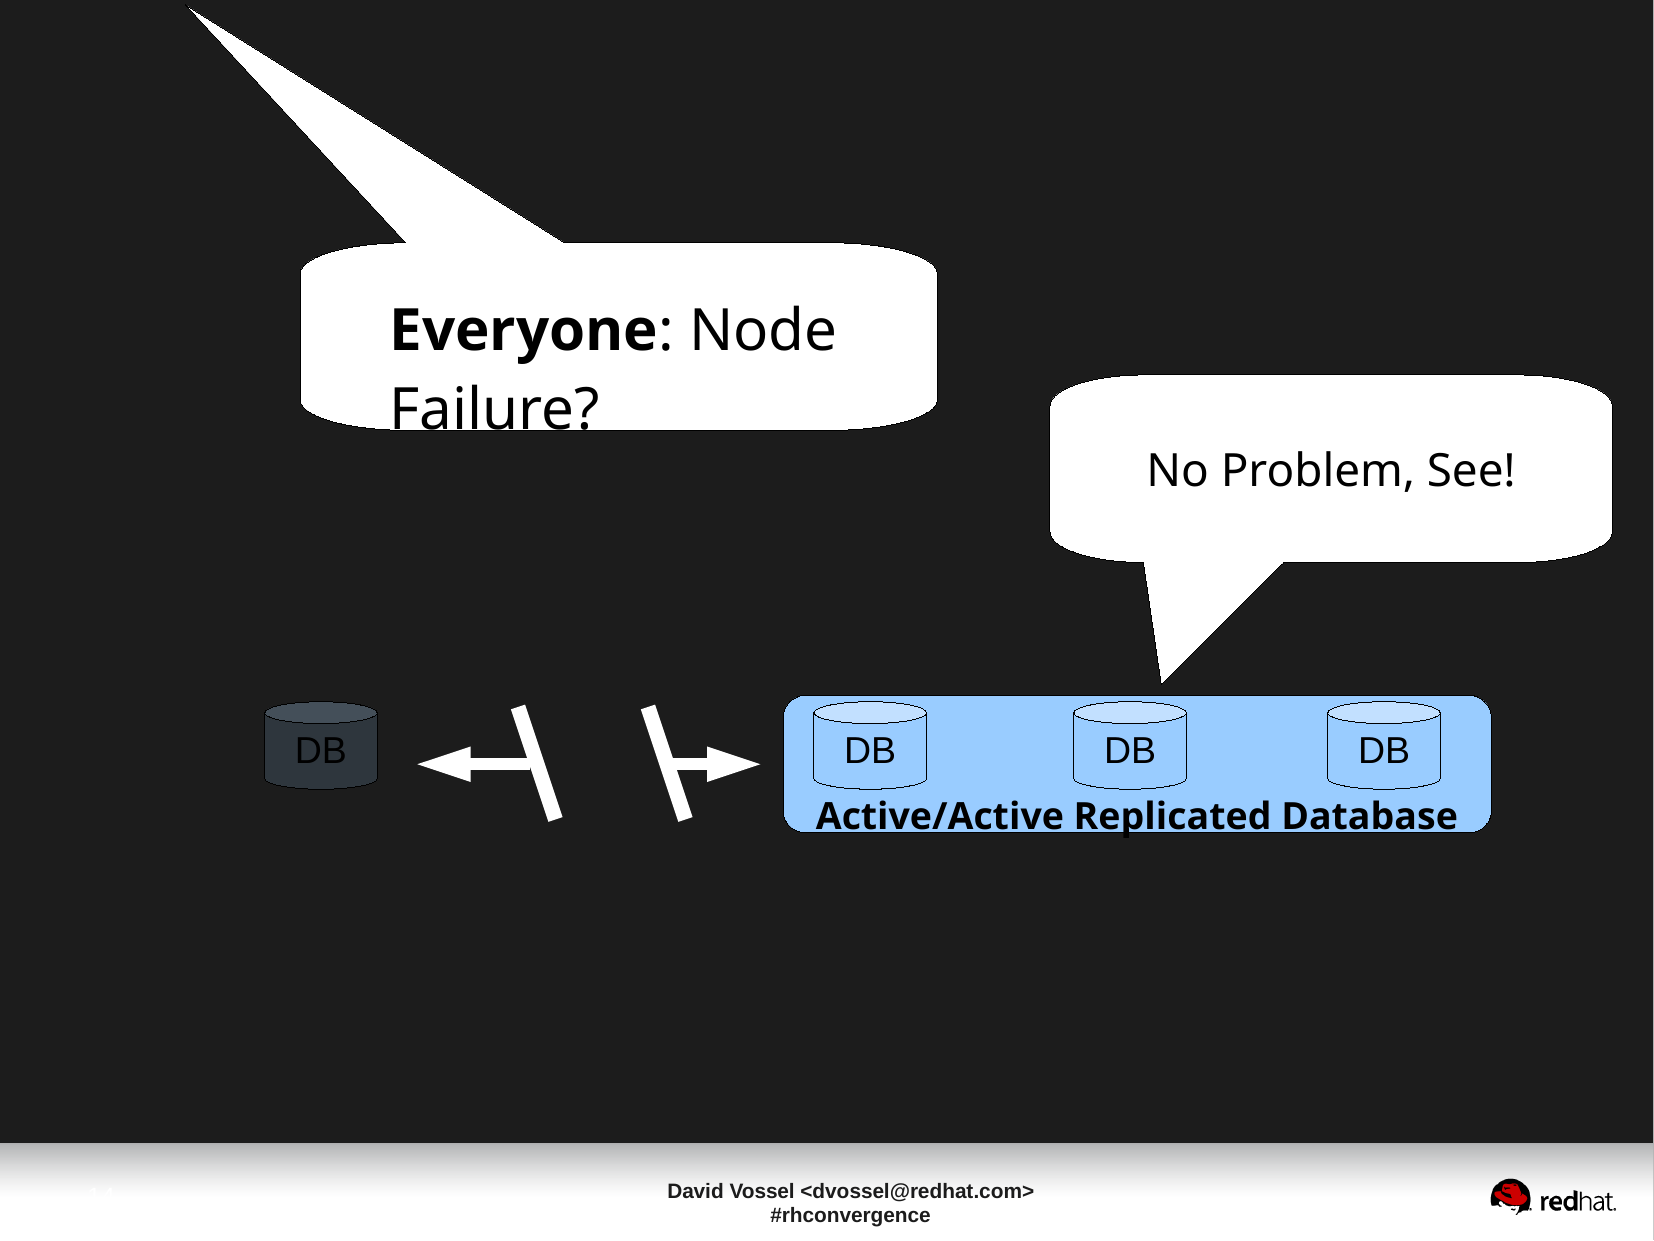

Everyone: Node Failure?
No Problem, See!
Active/Active Replicated Database
DB
DB
DB
DB